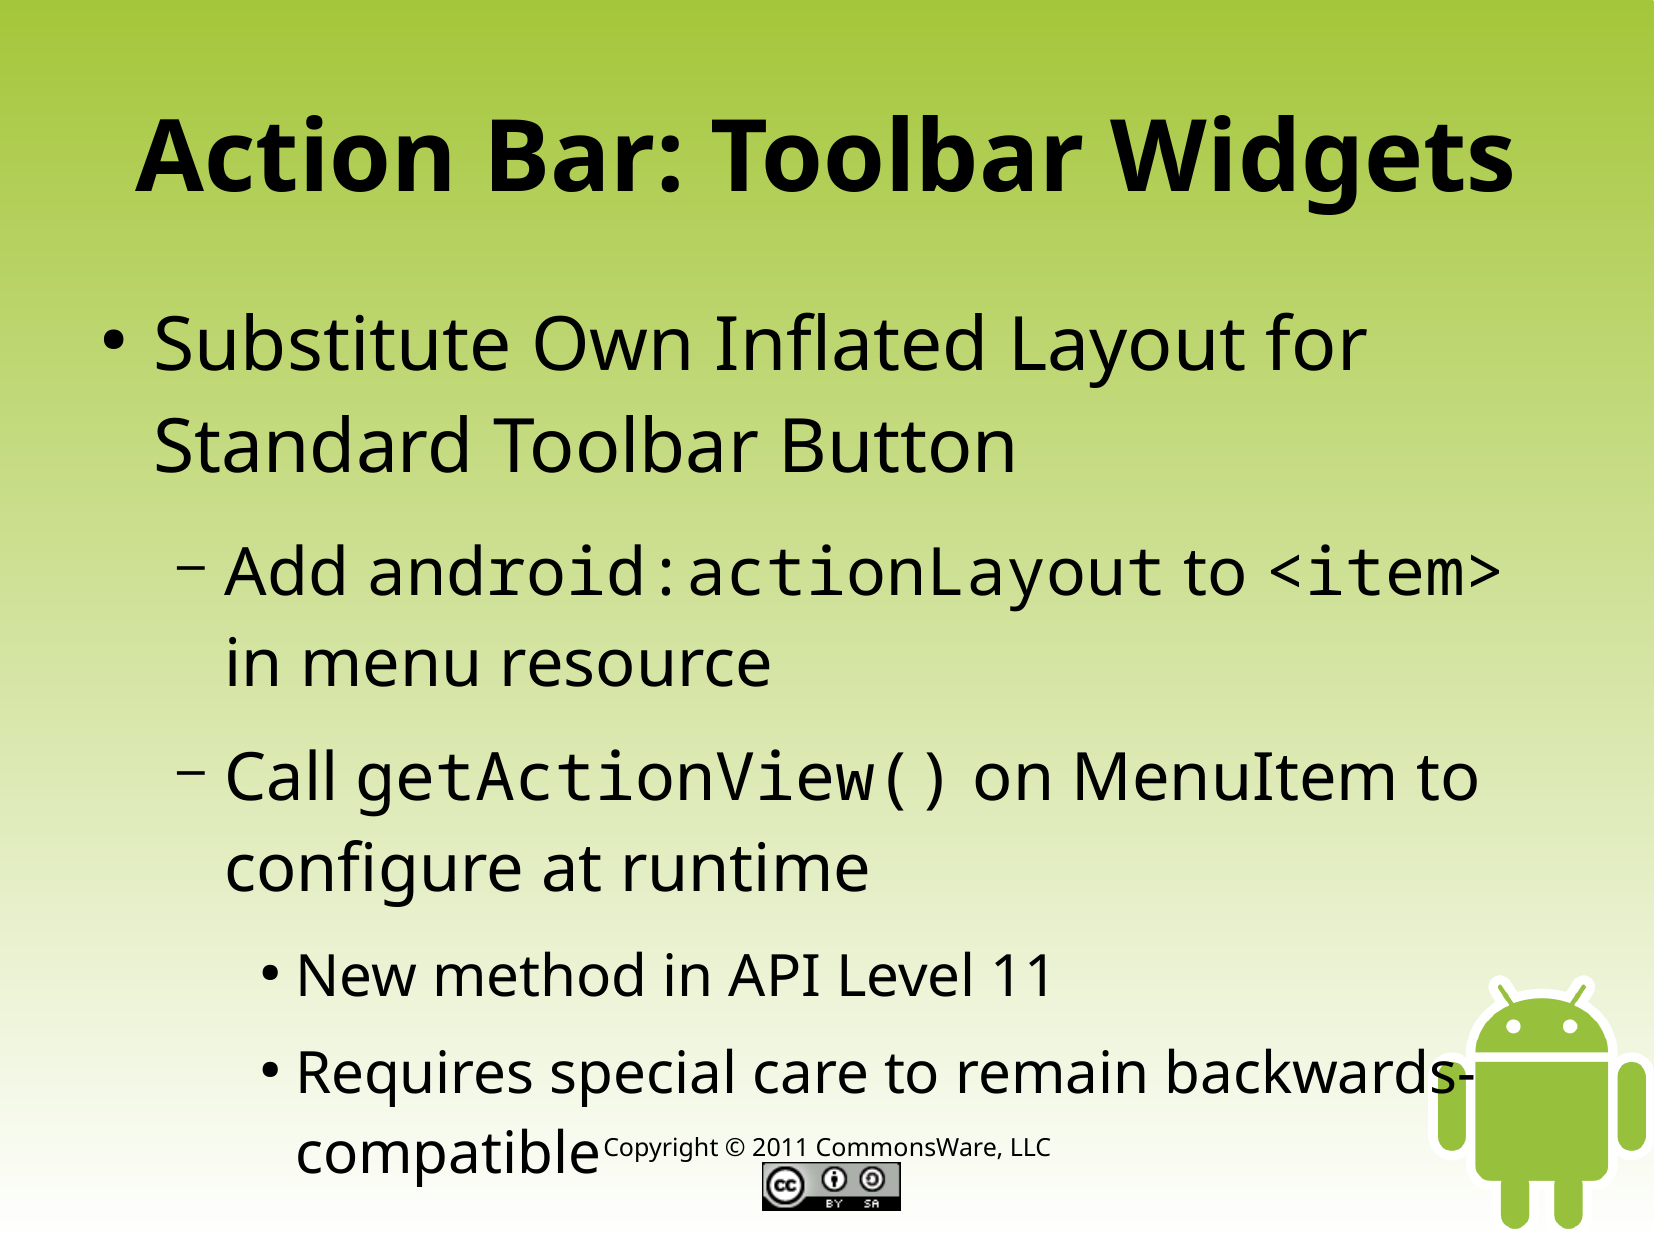

# Action Bar: Toolbar Widgets
Substitute Own Inflated Layout for Standard Toolbar Button
Add android:actionLayout to <item> in menu resource
Call getActionView() on MenuItem to configure at runtime
New method in API Level 11
Requires special care to remain backwards-
compatible